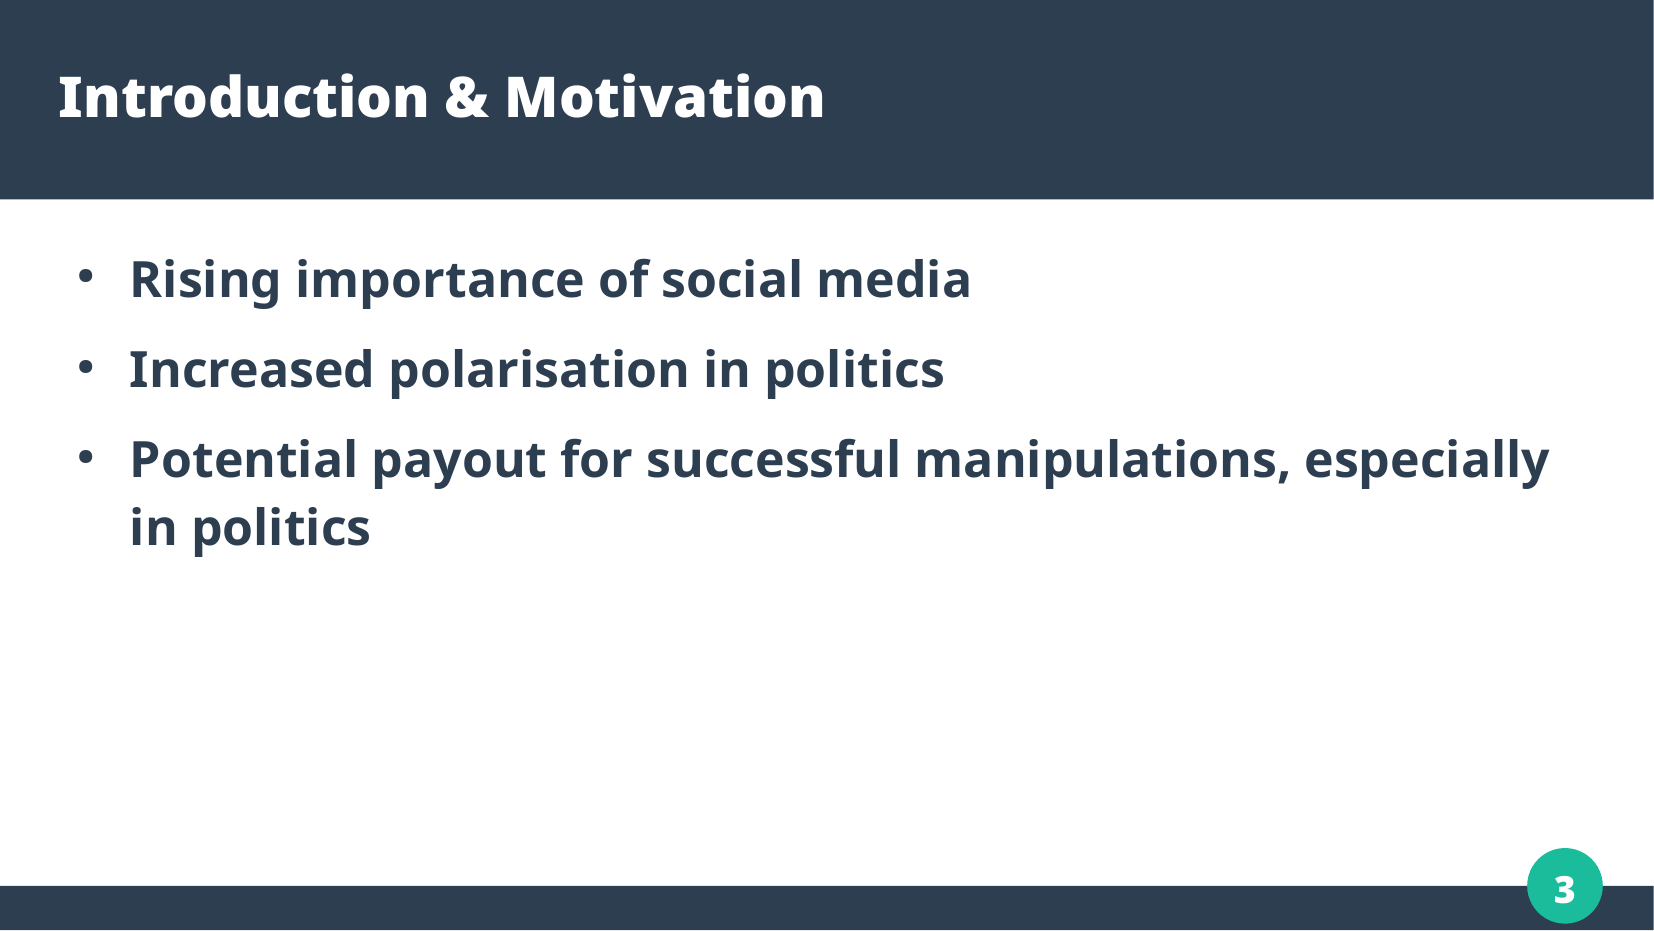

# Introduction & Motivation
Rising importance of social media
Increased polarisation in politics
Potential payout for successful manipulations, especially in politics